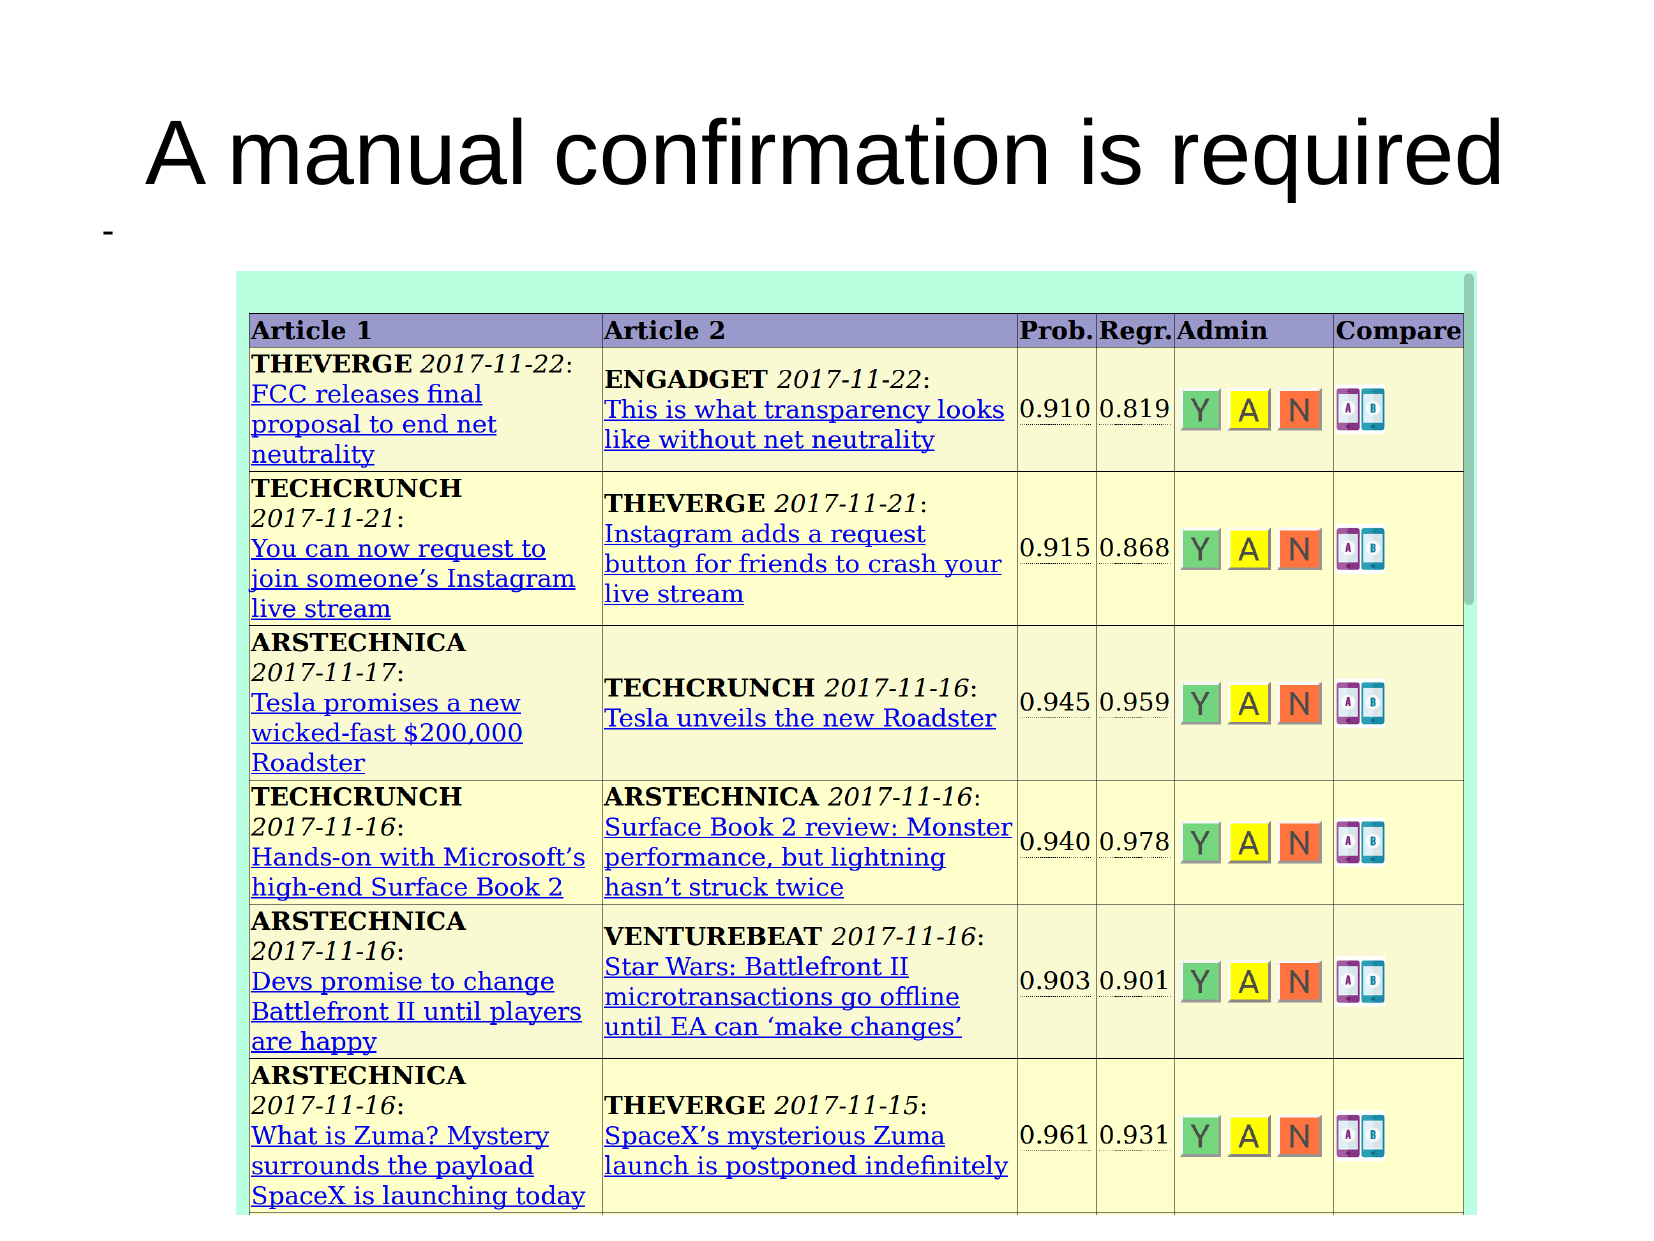

# A manual confirmation is required
-